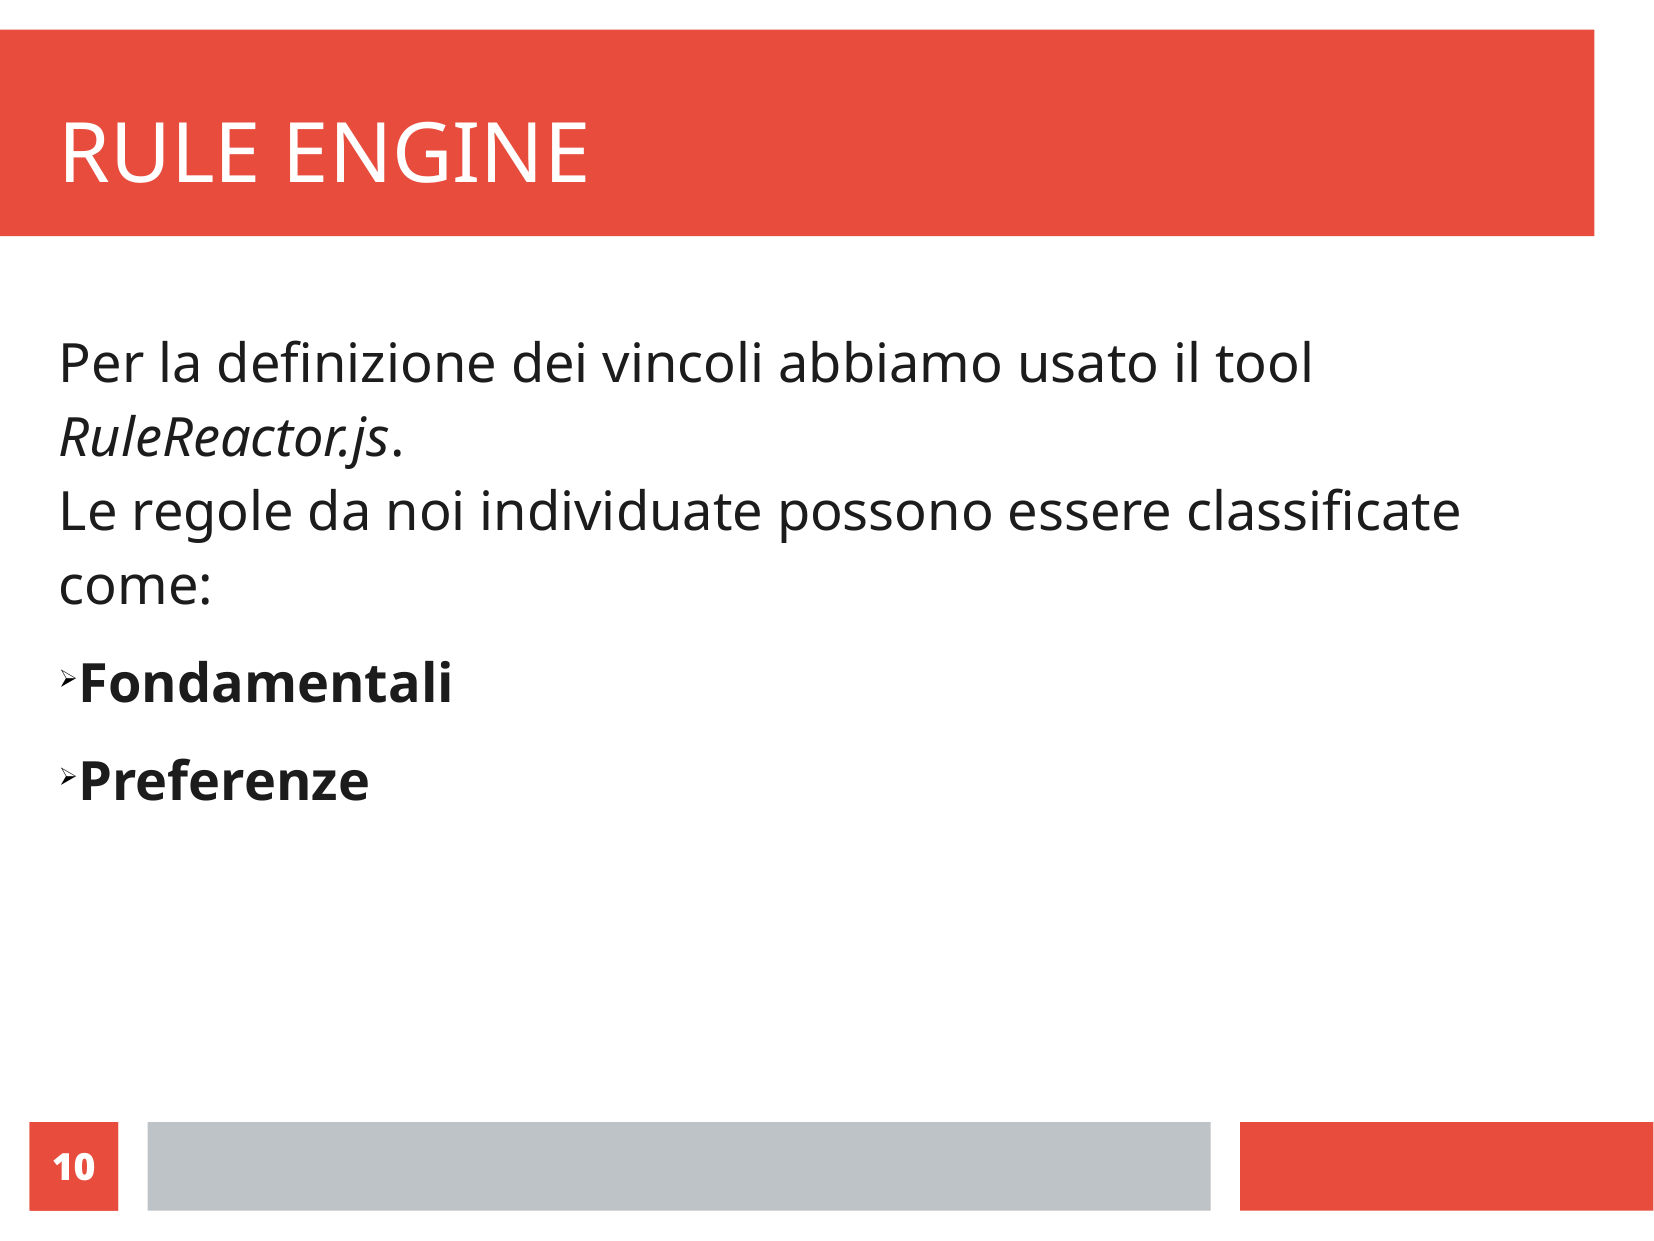

# RULE ENGINE
Per la definizione dei vincoli abbiamo usato il tool RuleReactor.js.
Le regole da noi individuate possono essere classificate come:
Fondamentali
Preferenze
10